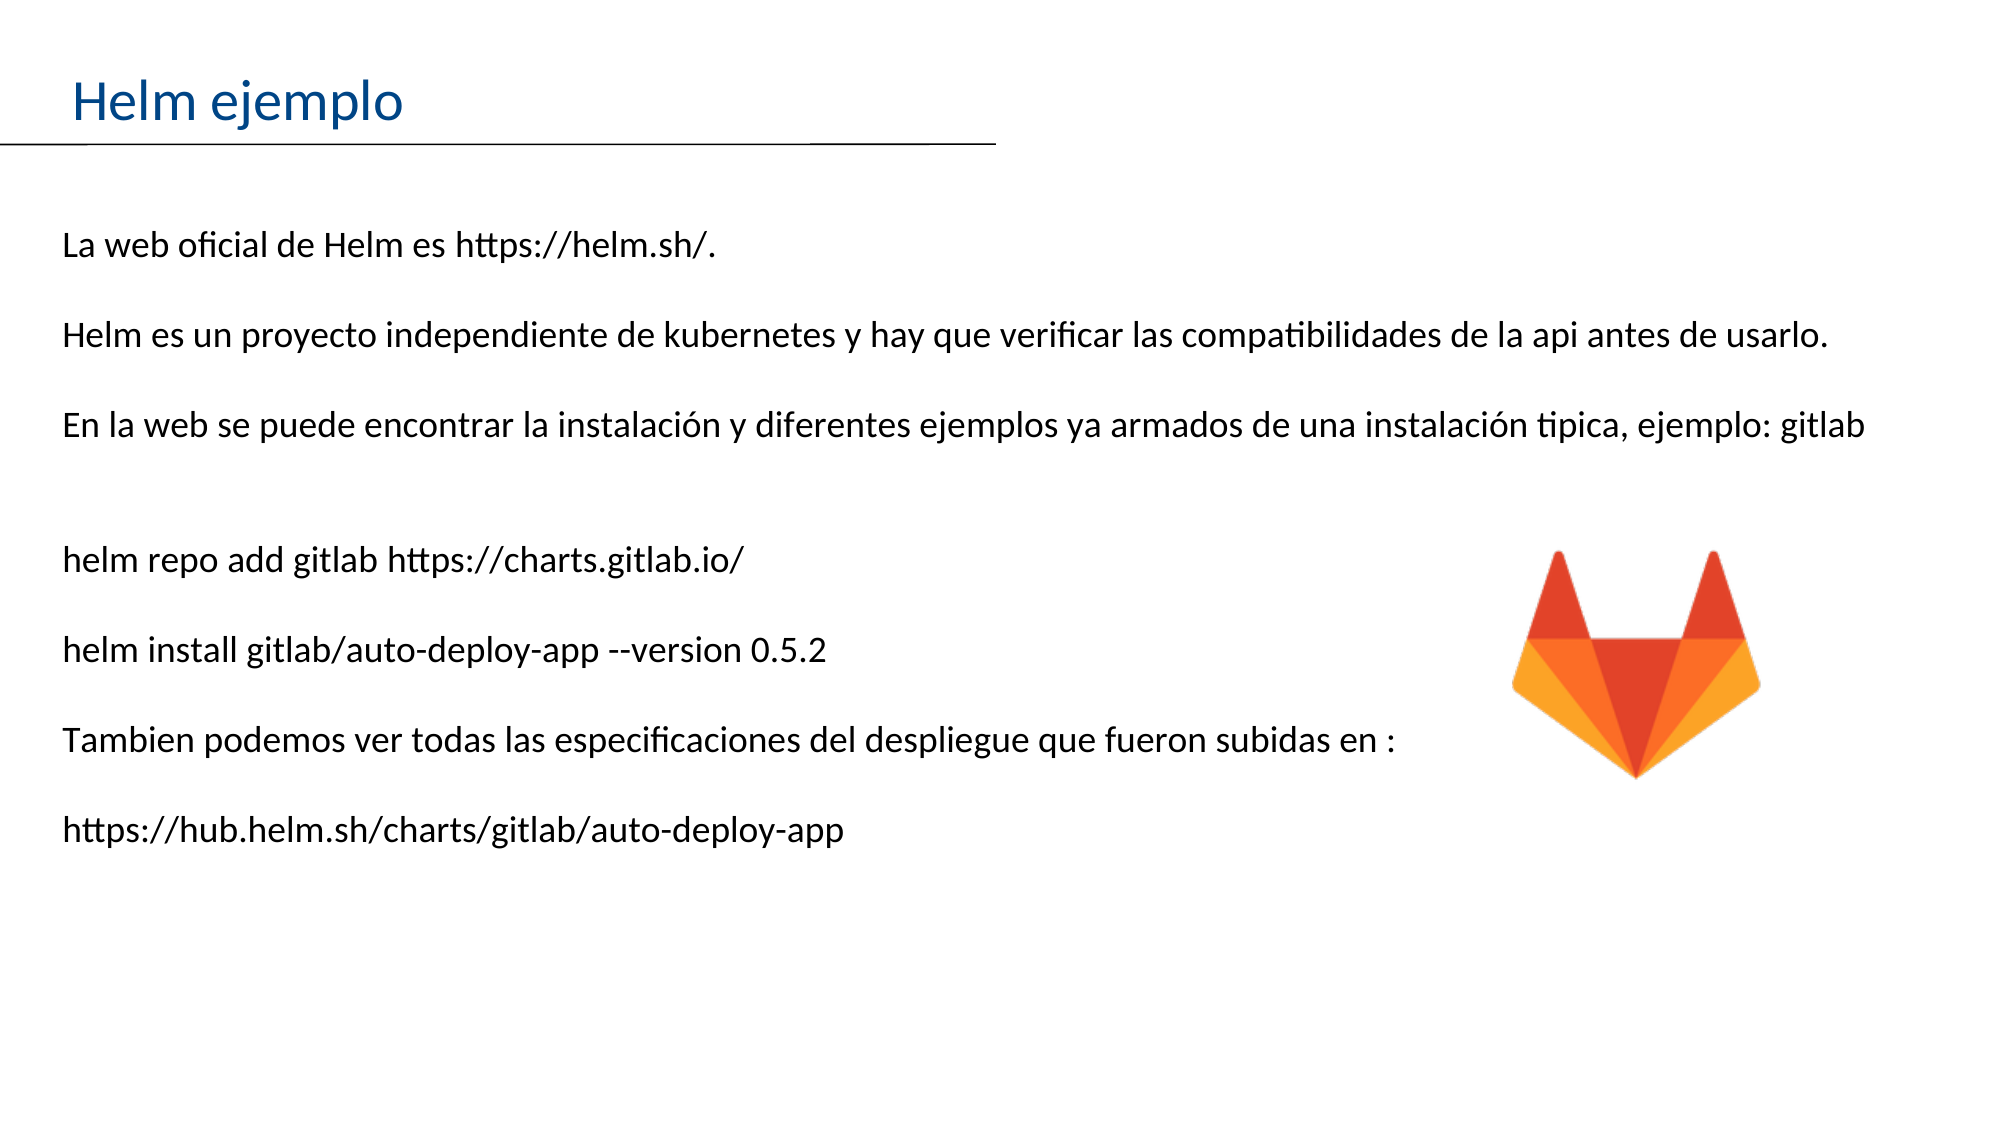

Helm ejemplo
La web oficial de Helm es https://helm.sh/.
Helm es un proyecto independiente de kubernetes y hay que verificar las compatibilidades de la api antes de usarlo.
En la web se puede encontrar la instalación y diferentes ejemplos ya armados de una instalación tipica, ejemplo: gitlab
helm repo add gitlab https://charts.gitlab.io/
helm install gitlab/auto-deploy-app --version 0.5.2
Tambien podemos ver todas las especificaciones del despliegue que fueron subidas en :
https://hub.helm.sh/charts/gitlab/auto-deploy-app